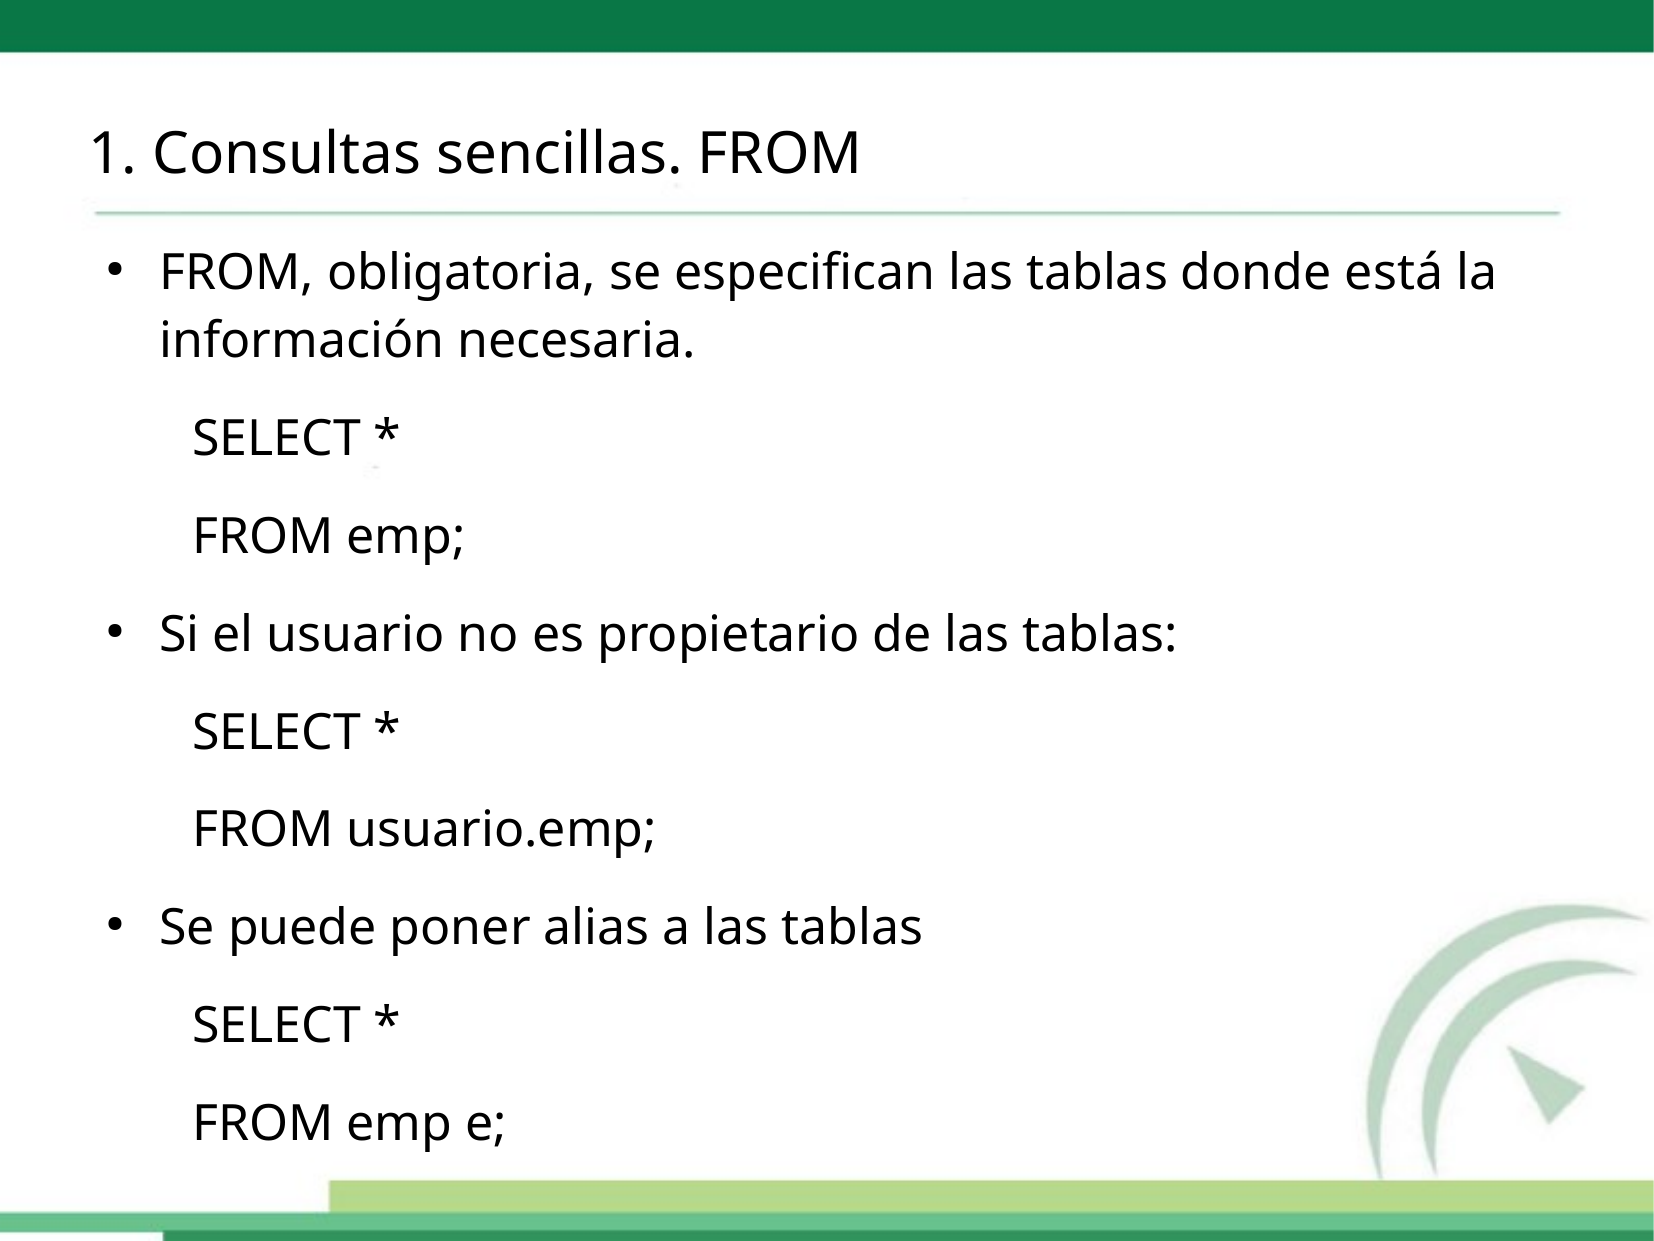

# 1. Consultas sencillas. FROM
FROM, obligatoria, se especifican las tablas donde está la información necesaria.
 SELECT *
 FROM emp;
Si el usuario no es propietario de las tablas:
 SELECT *
 FROM usuario.emp;
Se puede poner alias a las tablas
 SELECT *
 FROM emp e;